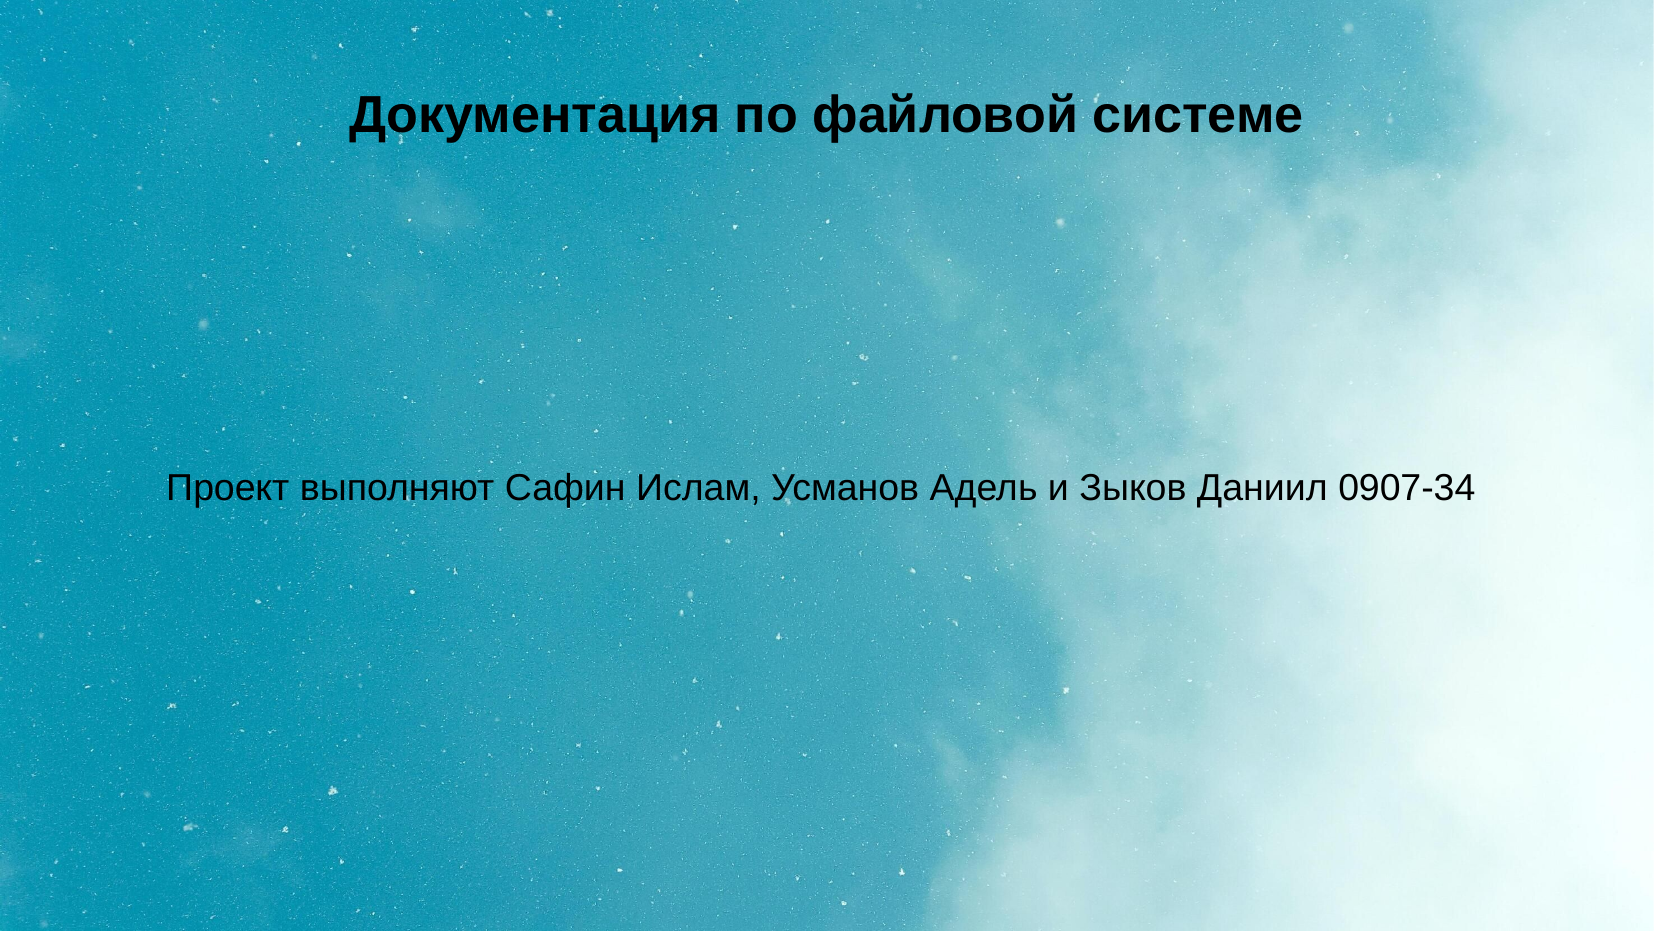

# Документация по файловой системе
Проект выполняют Сафин Ислам, Усманов Адель и Зыков Даниил 0907-34